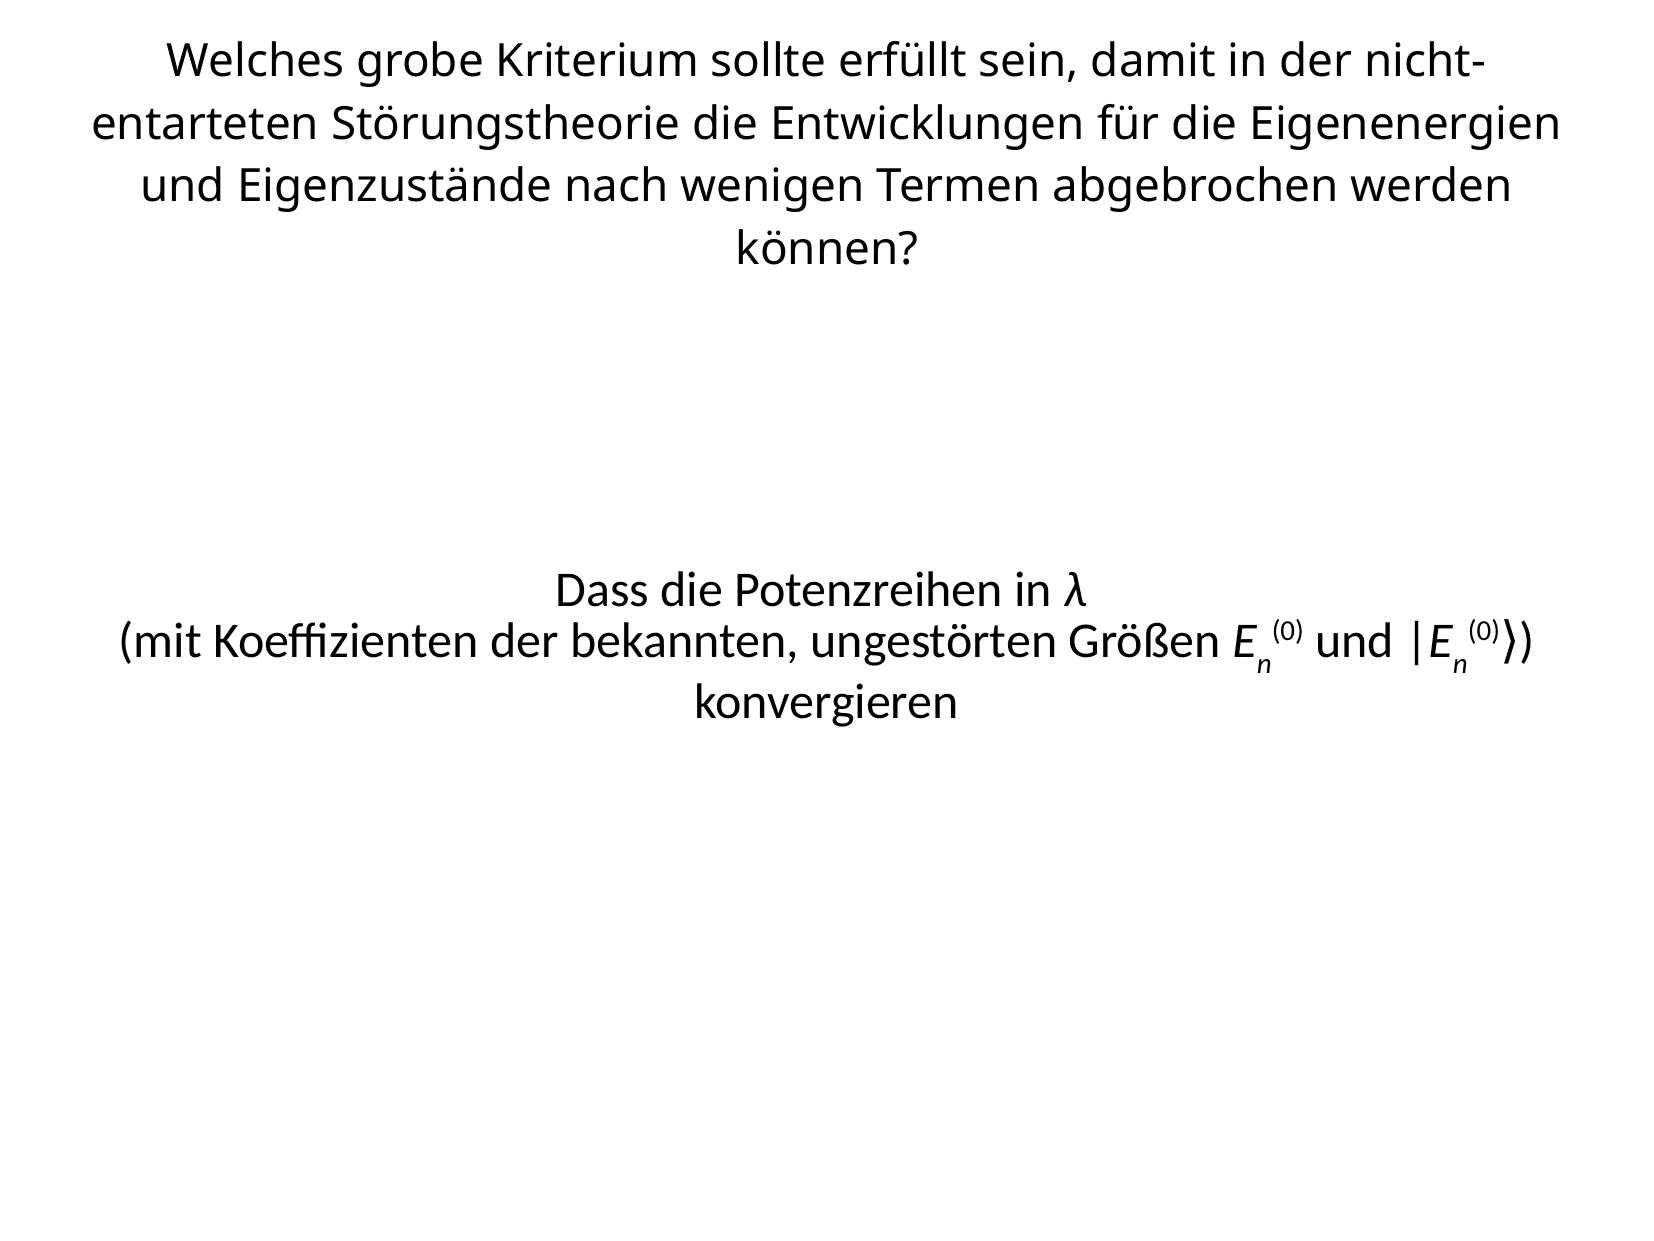

# Welches grobe Kriterium sollte erfüllt sein, damit in der nicht-entarteten Störungstheorie die Entwicklungen für die Eigenenergien und Eigenzustände nach wenigen Termen abgebrochen werden können?
Dass die Potenzreihen in λ
(mit Koeffizienten der bekannten, ungestörten Größen En(0) und |En(0)⟩) konvergieren